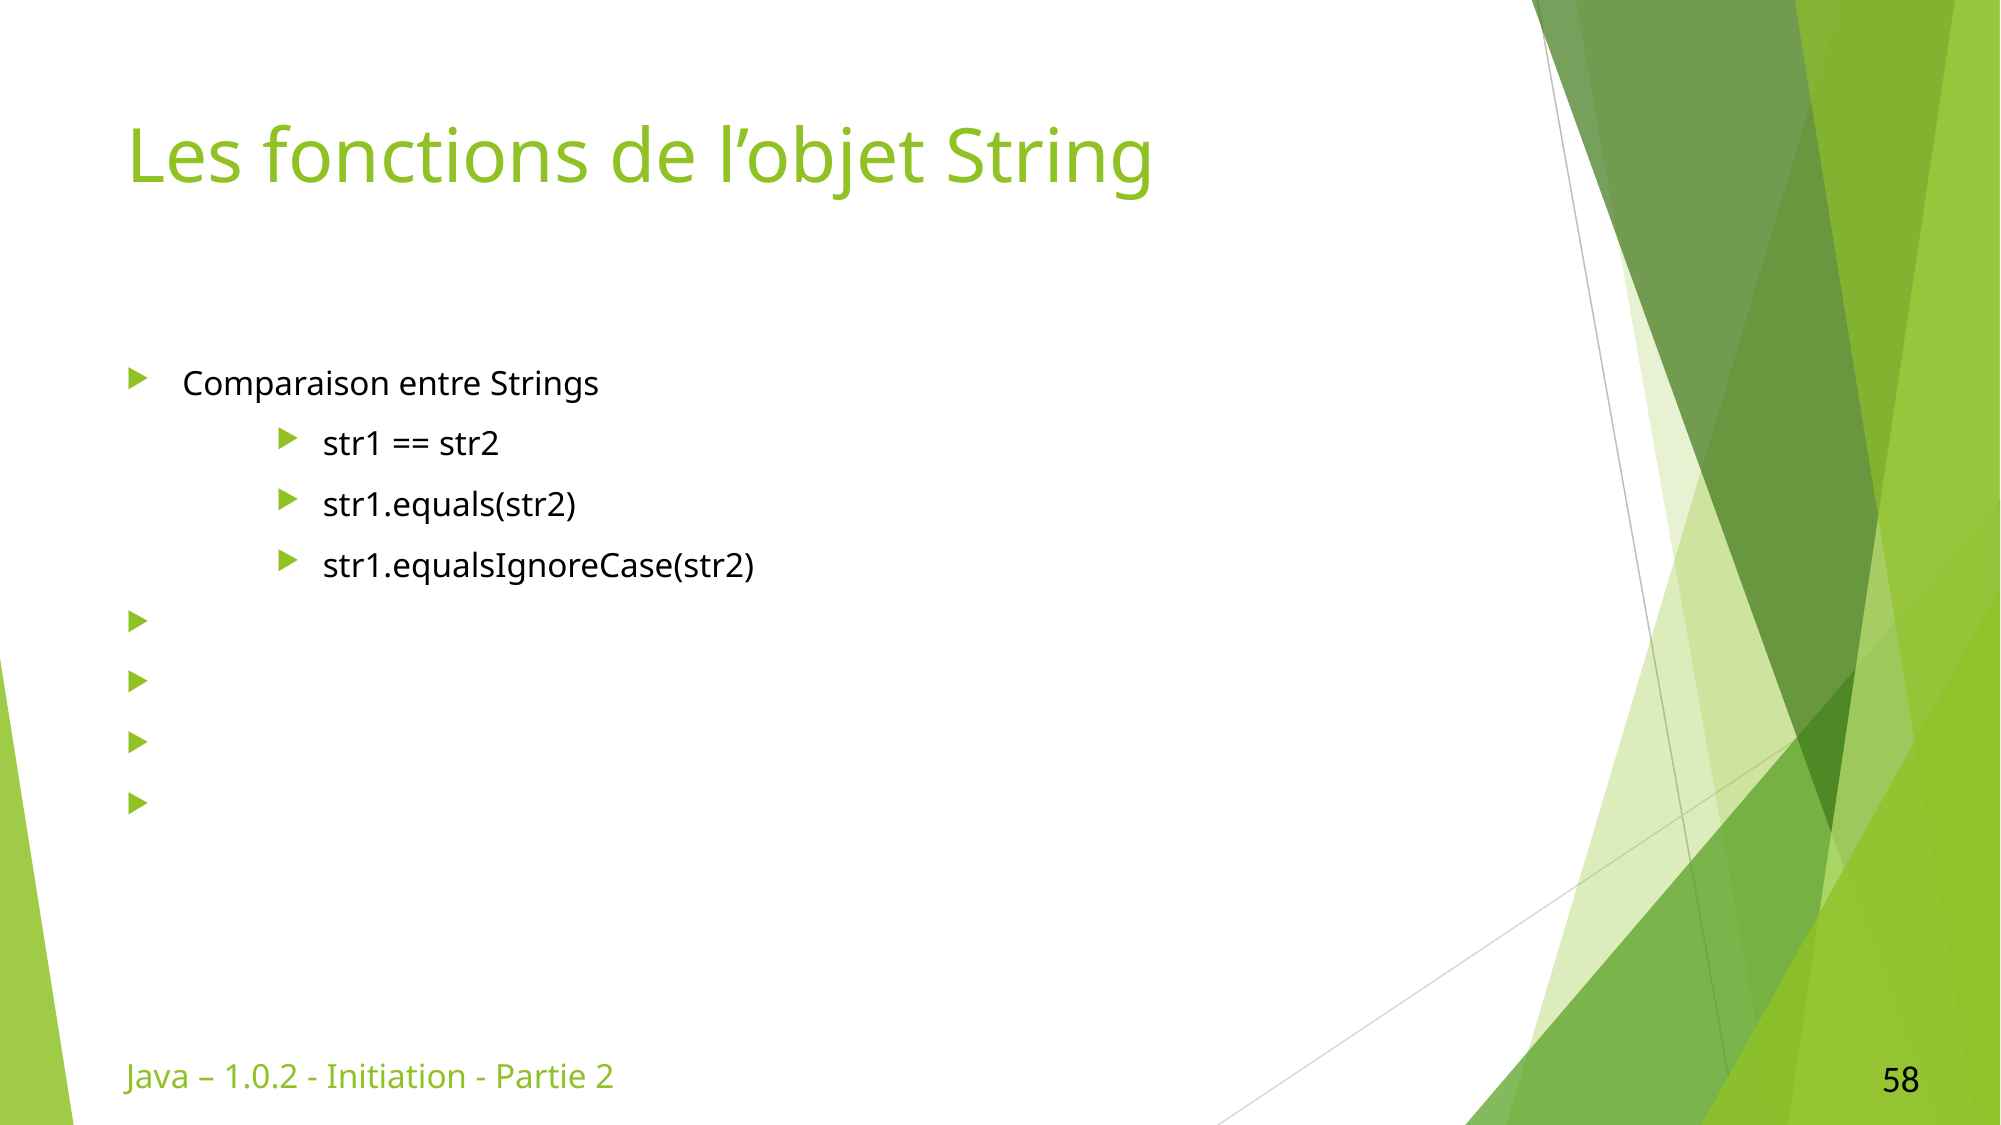

# Les fonctions de l’objet String
Comparaison entre Strings
str1 == str2
str1.equals(str2)
str1.equalsIgnoreCase(str2)
Java – 1.0.2 - Initiation - Partie 2